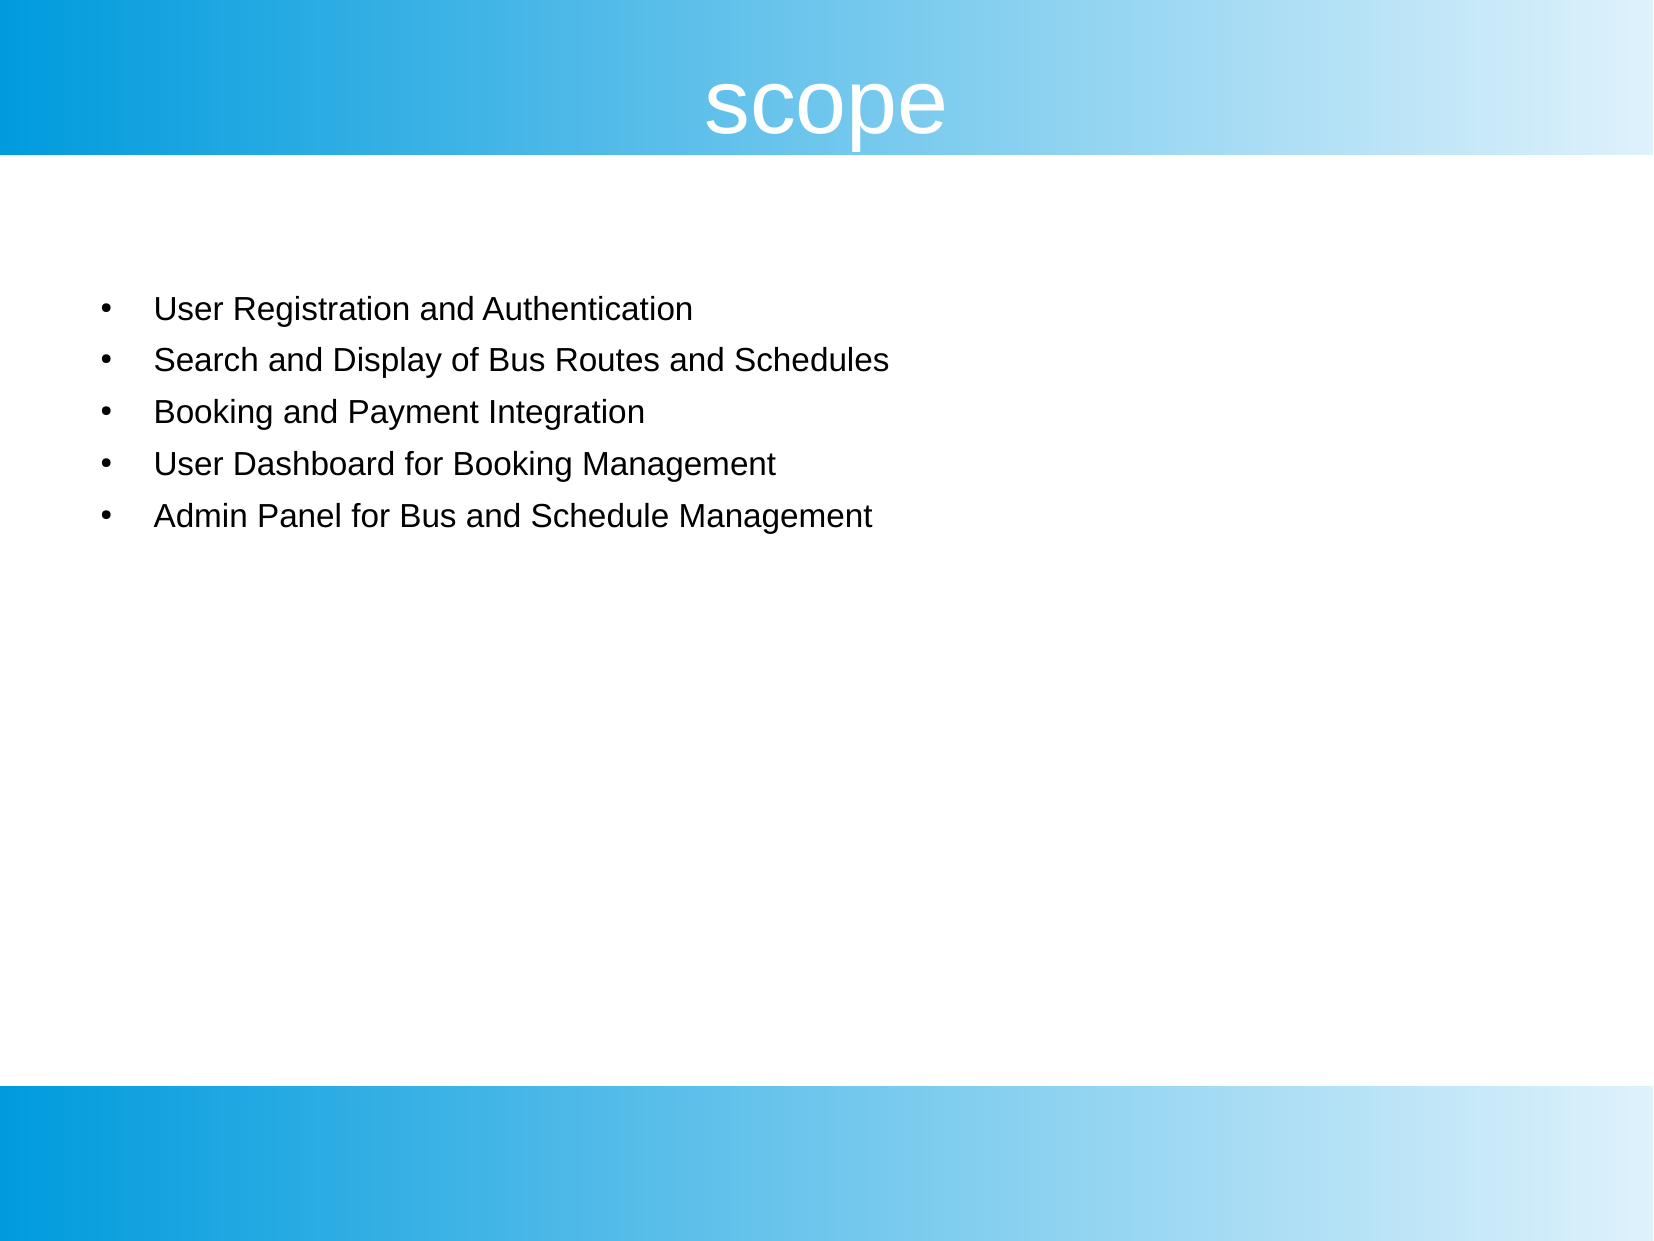

# scope
User Registration and Authentication
Search and Display of Bus Routes and Schedules
Booking and Payment Integration
User Dashboard for Booking Management
Admin Panel for Bus and Schedule Management